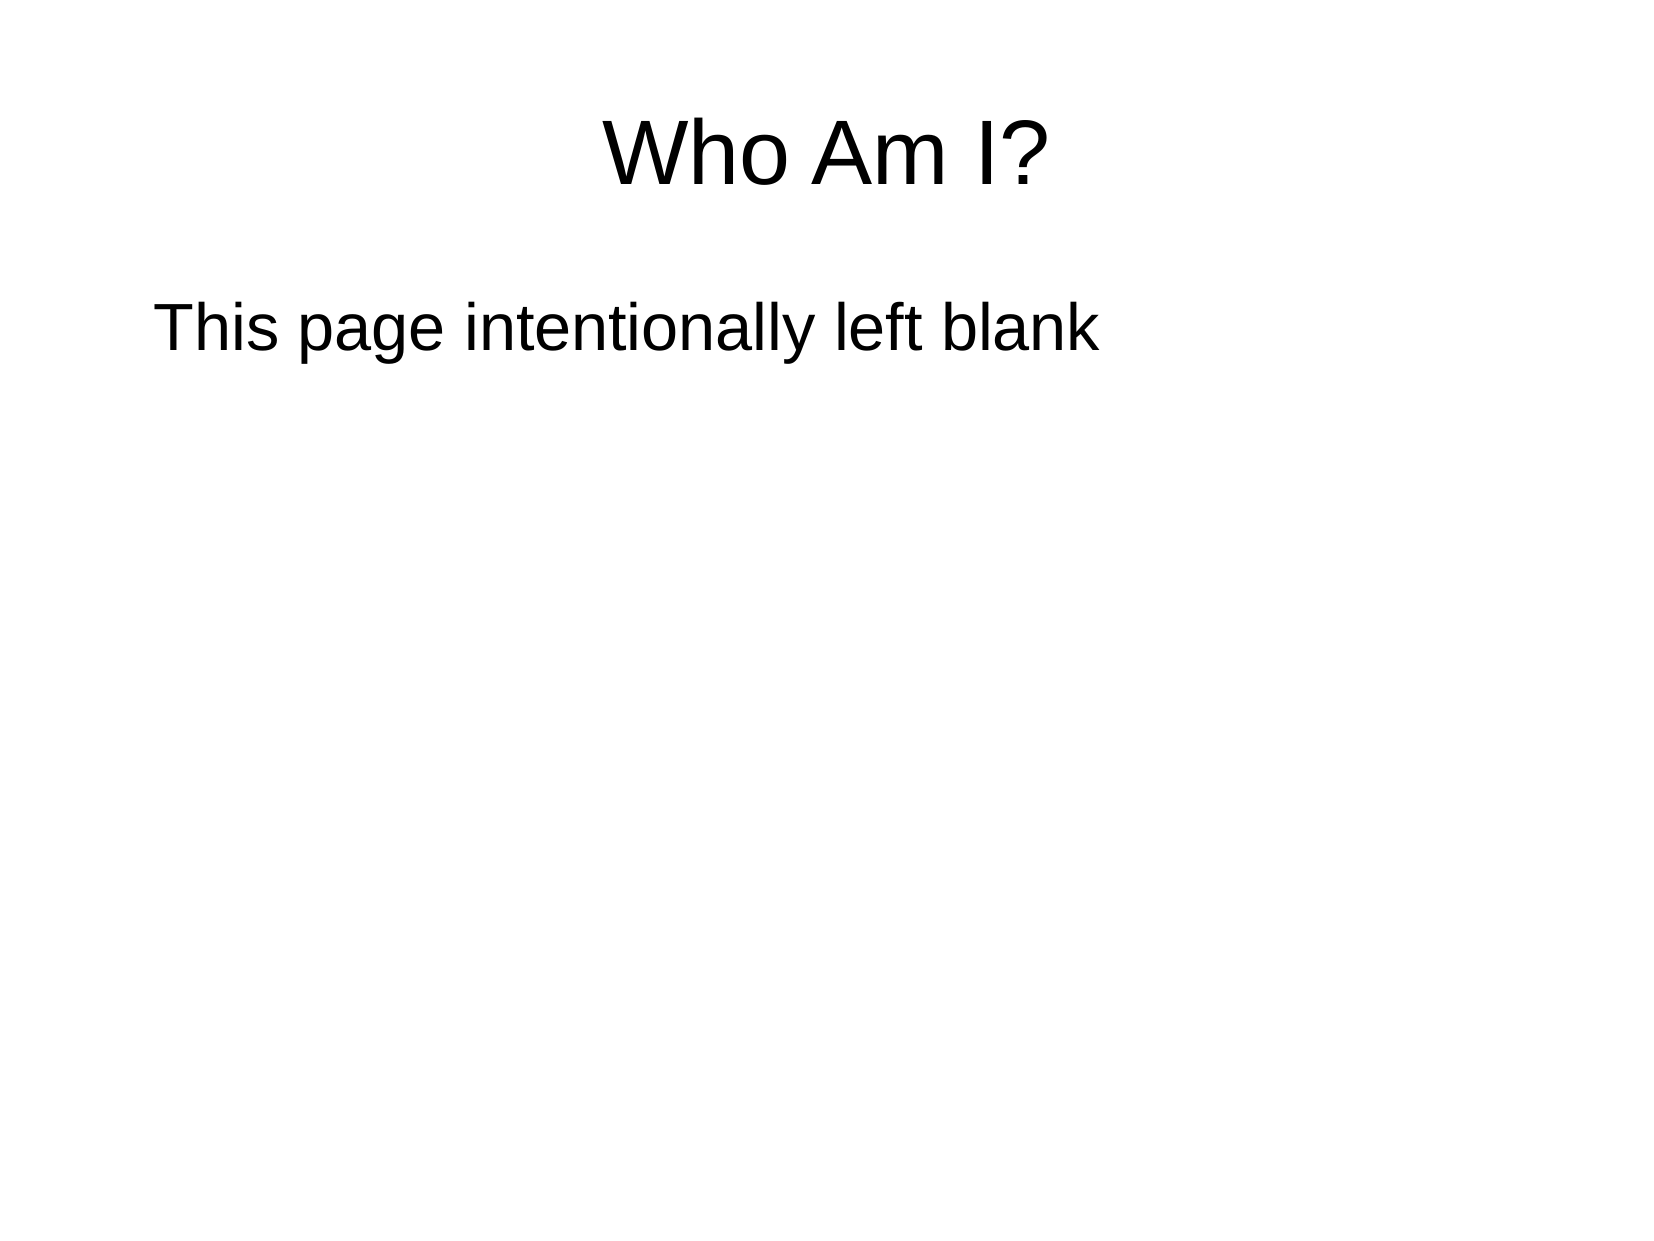

# Who Am I?
This page intentionally left blank